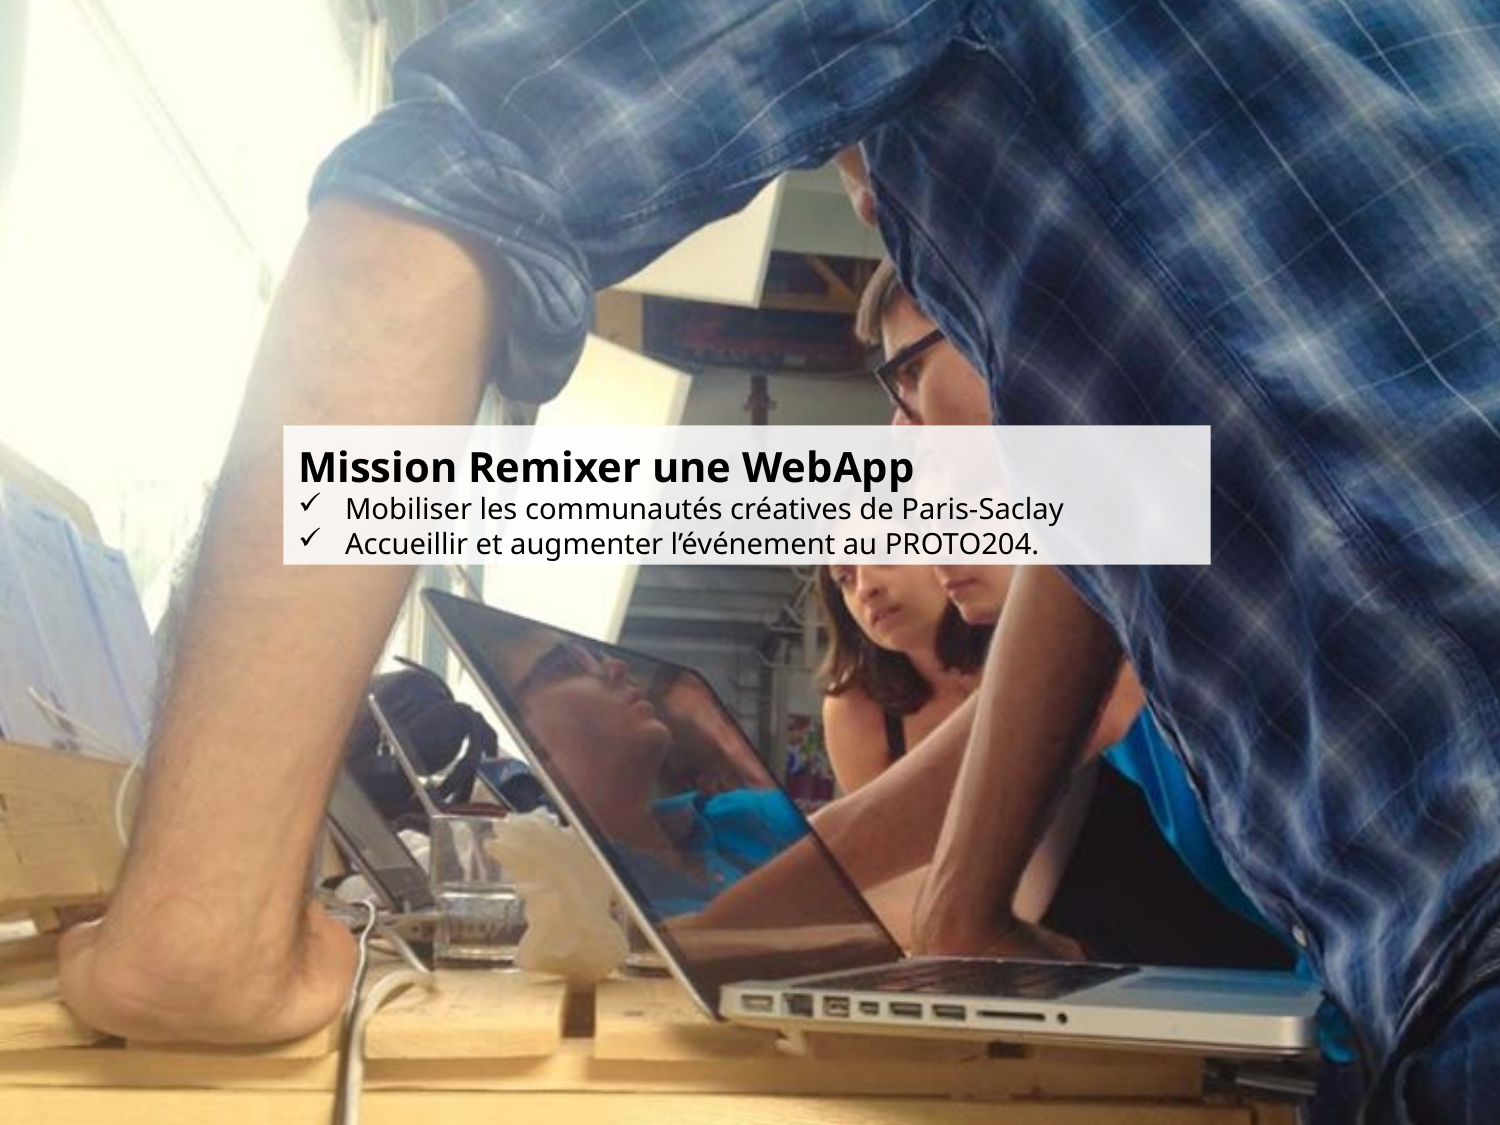

#
Mission Remixer une WebApp
Mobiliser les communautés créatives de Paris-Saclay
Accueillir et augmenter l’événement au PROTO204.